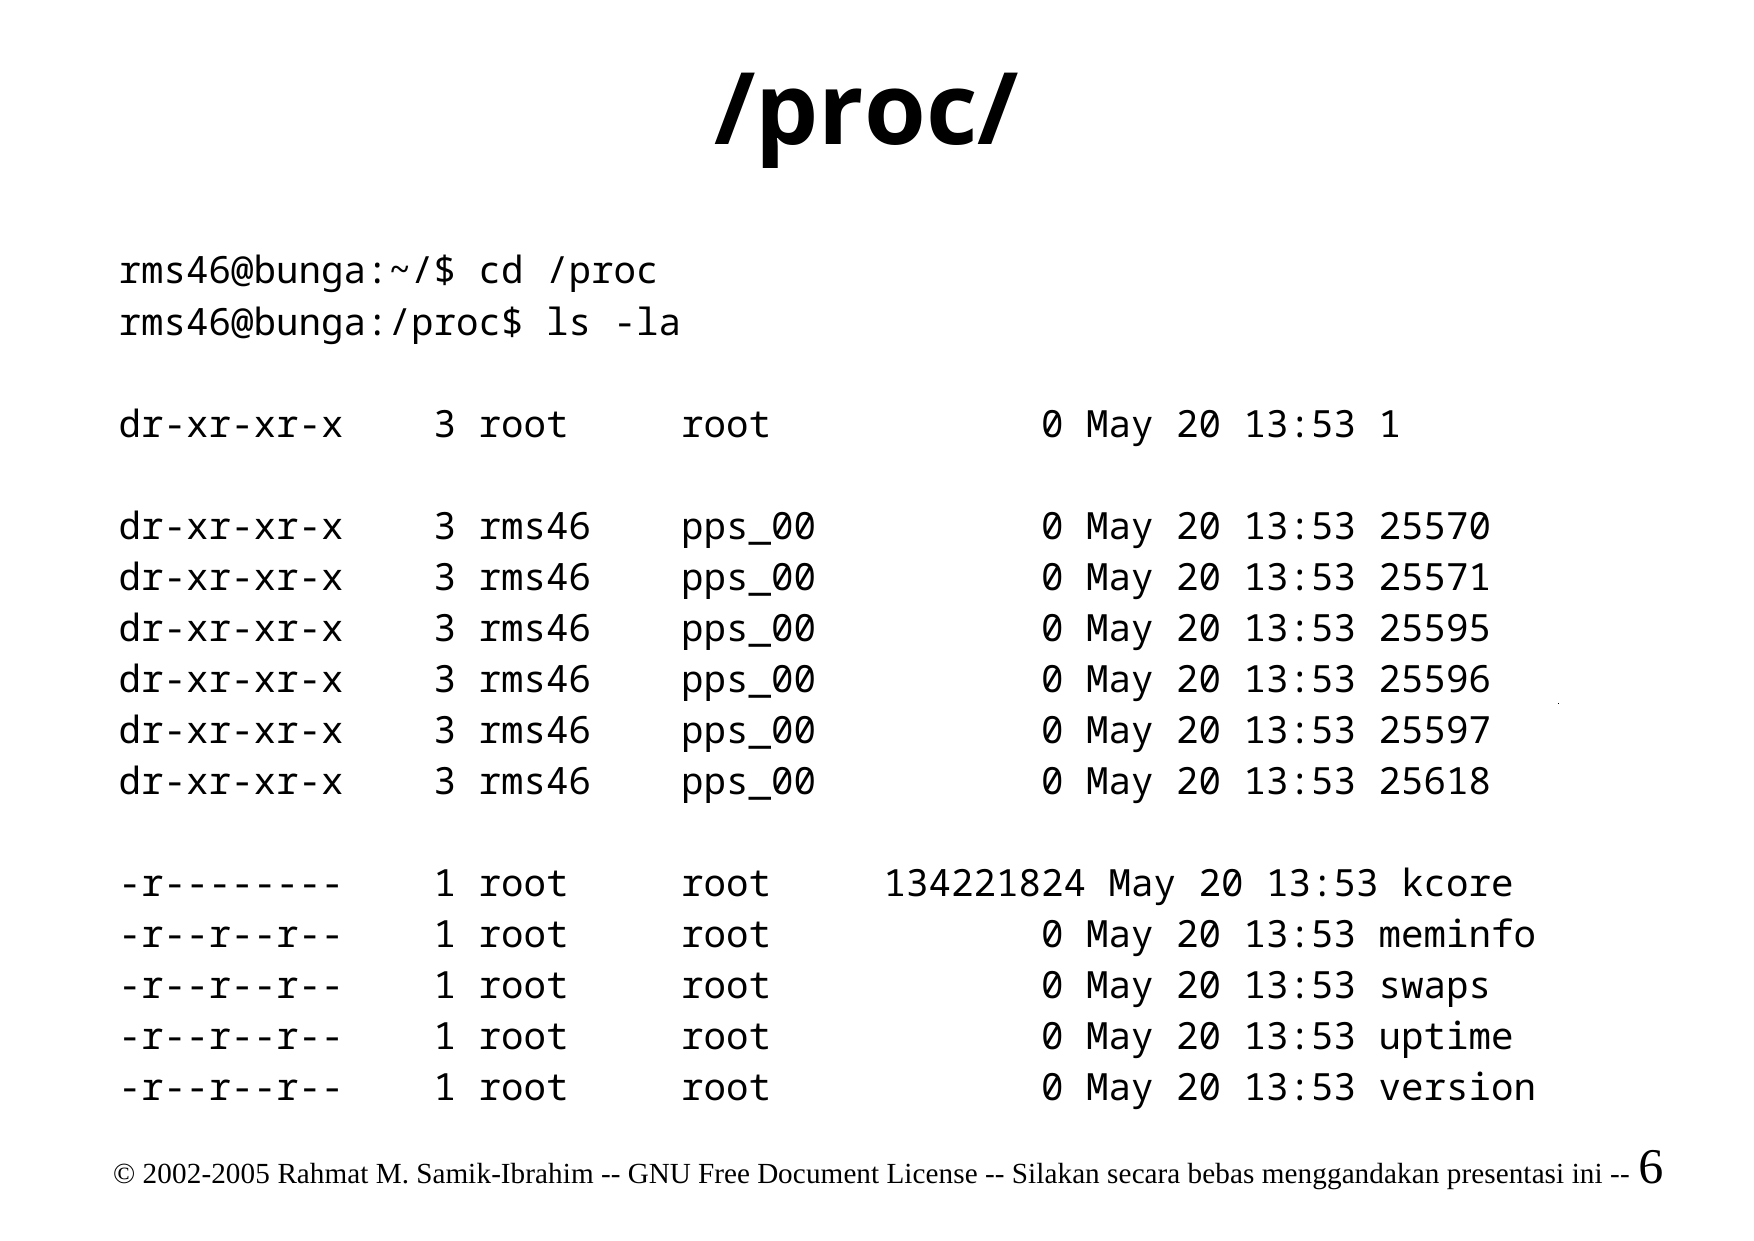

# /proc/
rms46@bunga:~/$ cd /proc
rms46@bunga:/proc$ ls -la
dr-xr-xr-x 3 root root 0 May 20 13:53 1
dr-xr-xr-x 3 rms46 pps_00 0 May 20 13:53 25570
dr-xr-xr-x 3 rms46 pps_00 0 May 20 13:53 25571
dr-xr-xr-x 3 rms46 pps_00 0 May 20 13:53 25595
dr-xr-xr-x 3 rms46 pps_00 0 May 20 13:53 25596
dr-xr-xr-x 3 rms46 pps_00 0 May 20 13:53 25597
dr-xr-xr-x 3 rms46 pps_00 0 May 20 13:53 25618
-r-------- 1 root root 134221824 May 20 13:53 kcore
-r--r--r-- 1 root root 0 May 20 13:53 meminfo
-r--r--r-- 1 root root 0 May 20 13:53 swaps
-r--r--r-- 1 root root 0 May 20 13:53 uptime
-r--r--r-- 1 root root 0 May 20 13:53 version